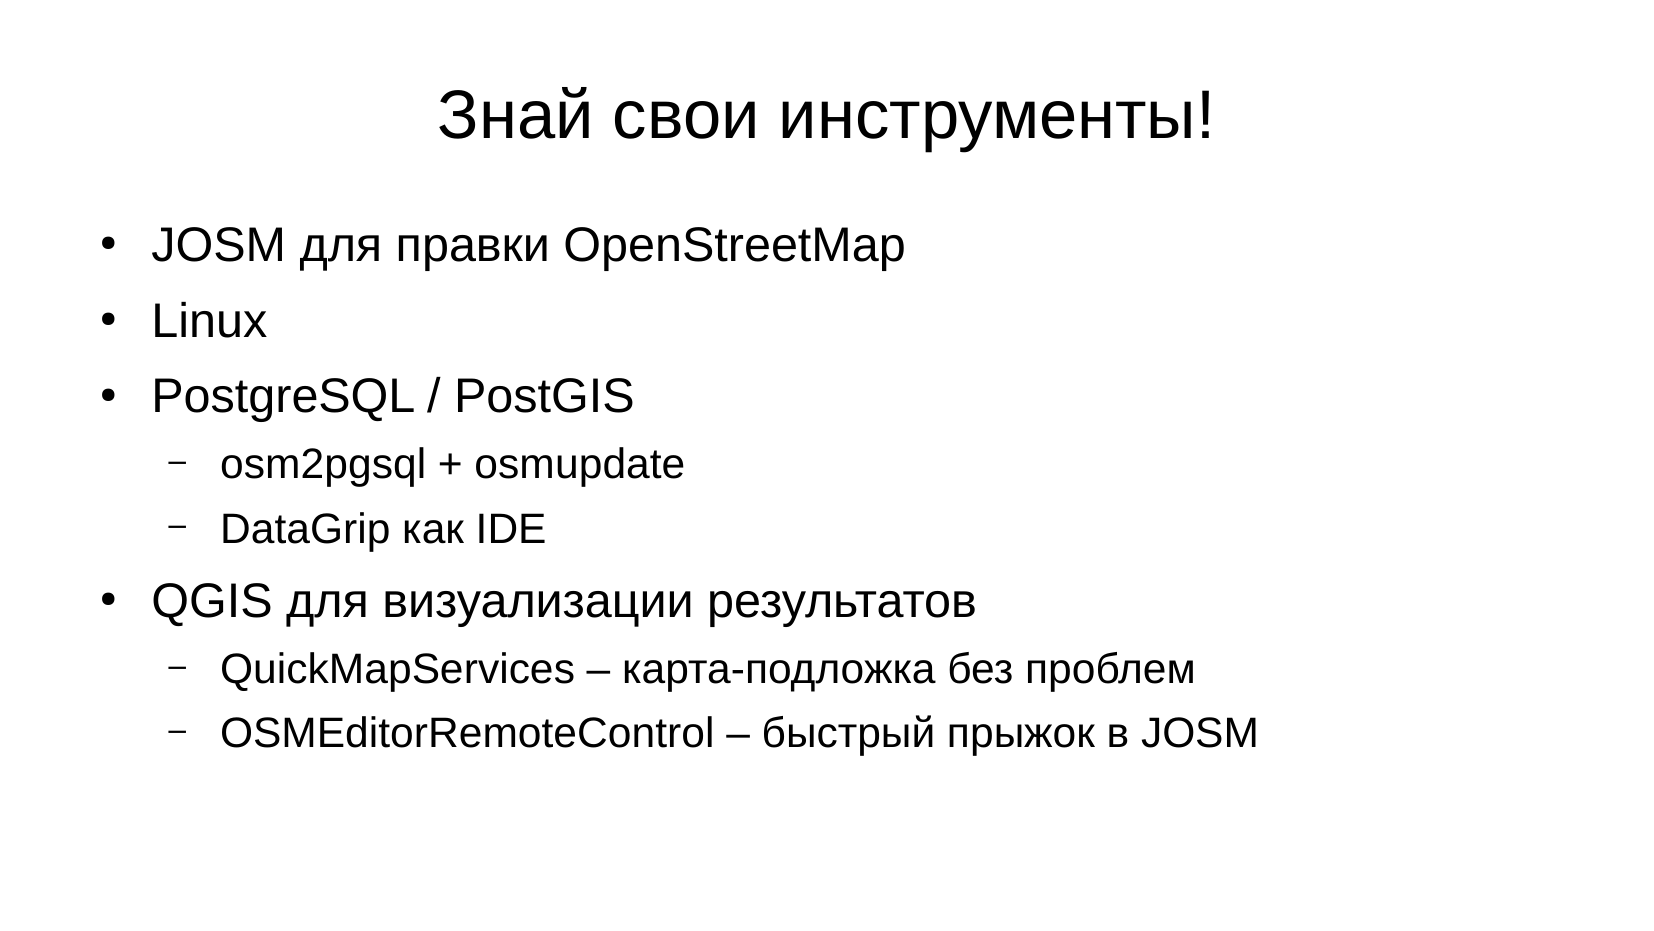

# Знай свои инструменты!
JOSM для правки OpenStreetMap
Linux
PostgreSQL / PostGIS
osm2pgsql + osmupdate
DataGrip как IDE
QGIS для визуализации результатов
QuickMapServices – карта-подложка без проблем
OSMEditorRemoteControl – быстрый прыжок в JOSM